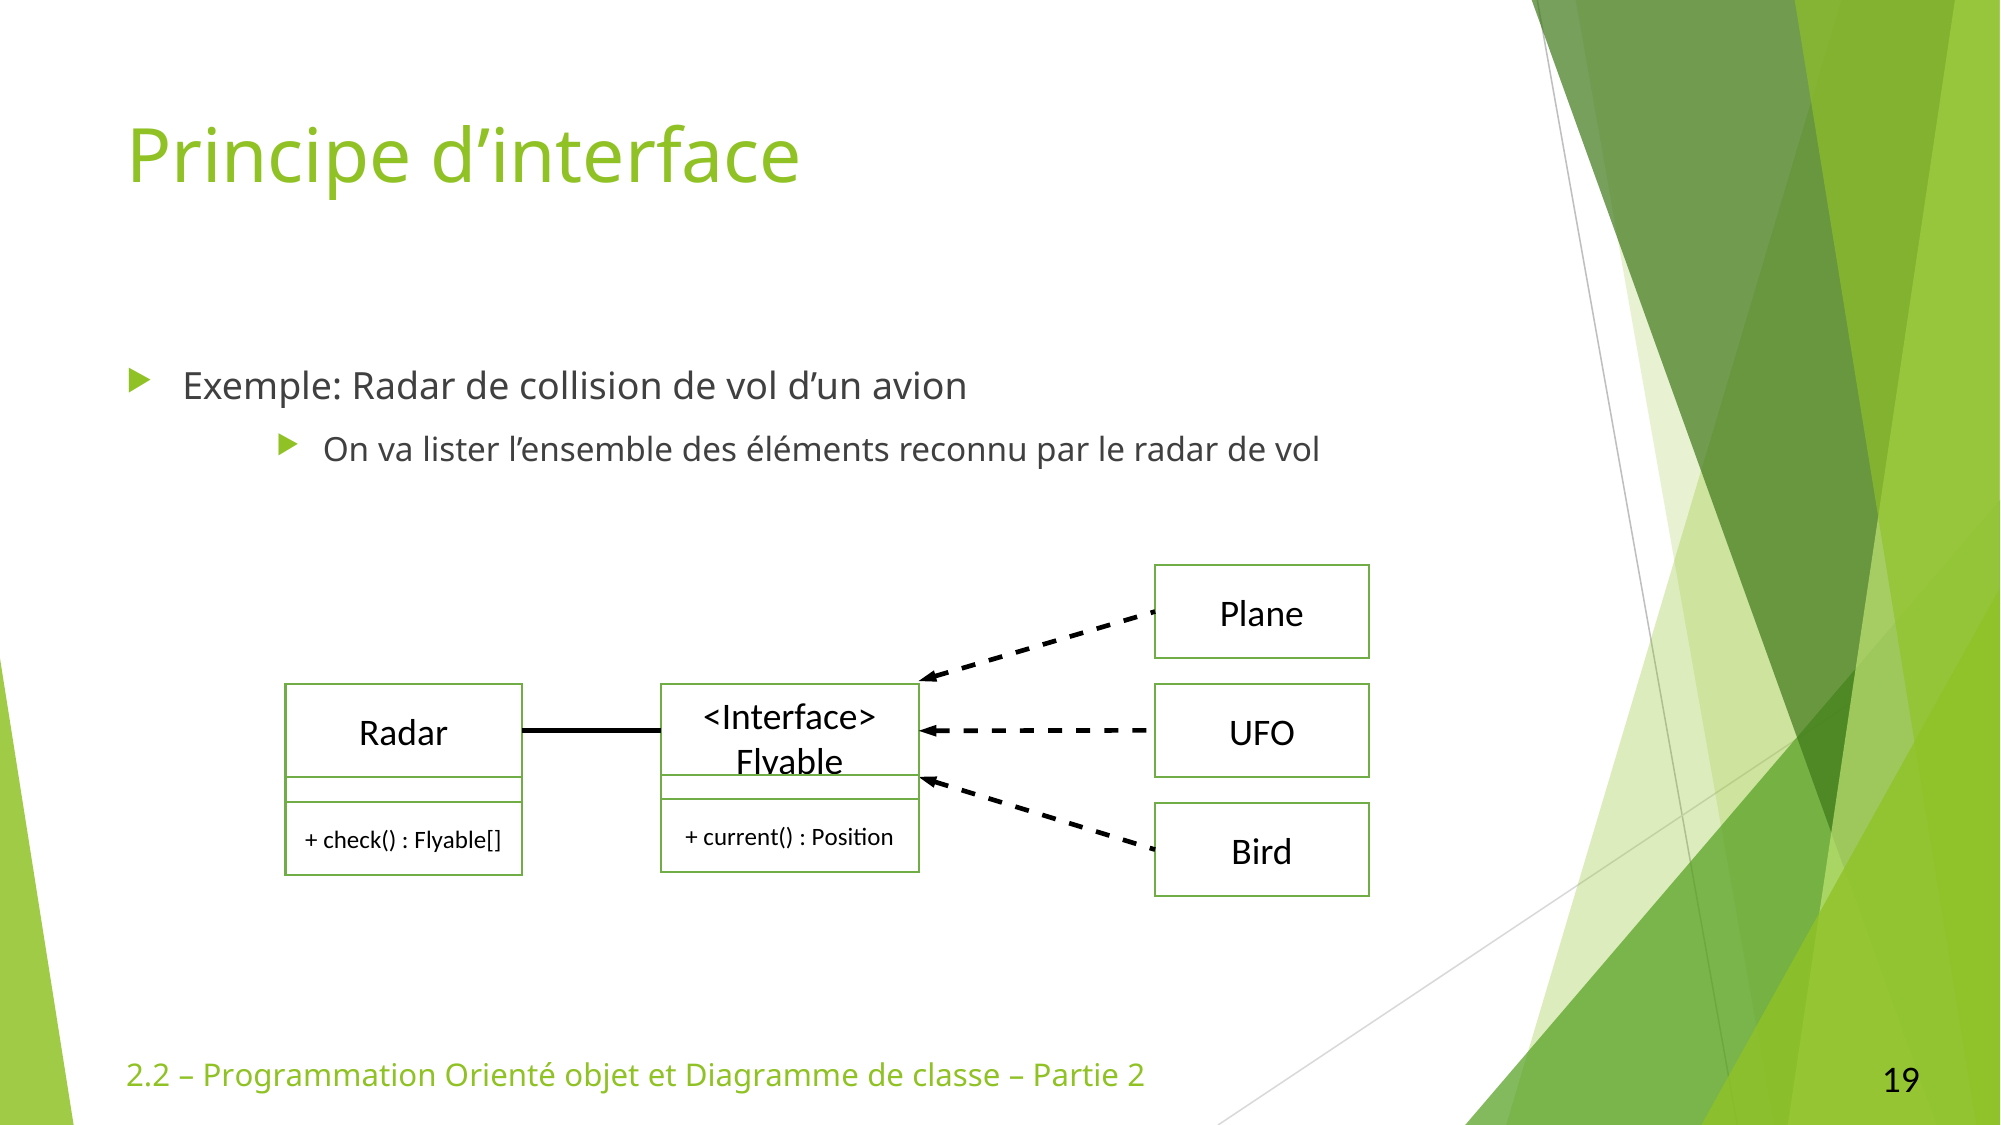

# Principe d’interface
Exemple: Radar de collision de vol d’un avion
On va lister l’ensemble des éléments reconnu par le radar de vol
Plane
UFO
Radar
<Interface> Flyable
+ current() : Position
+ check() : Flyable[]
Bird
2.2 – Programmation Orienté objet et Diagramme de classe – Partie 2